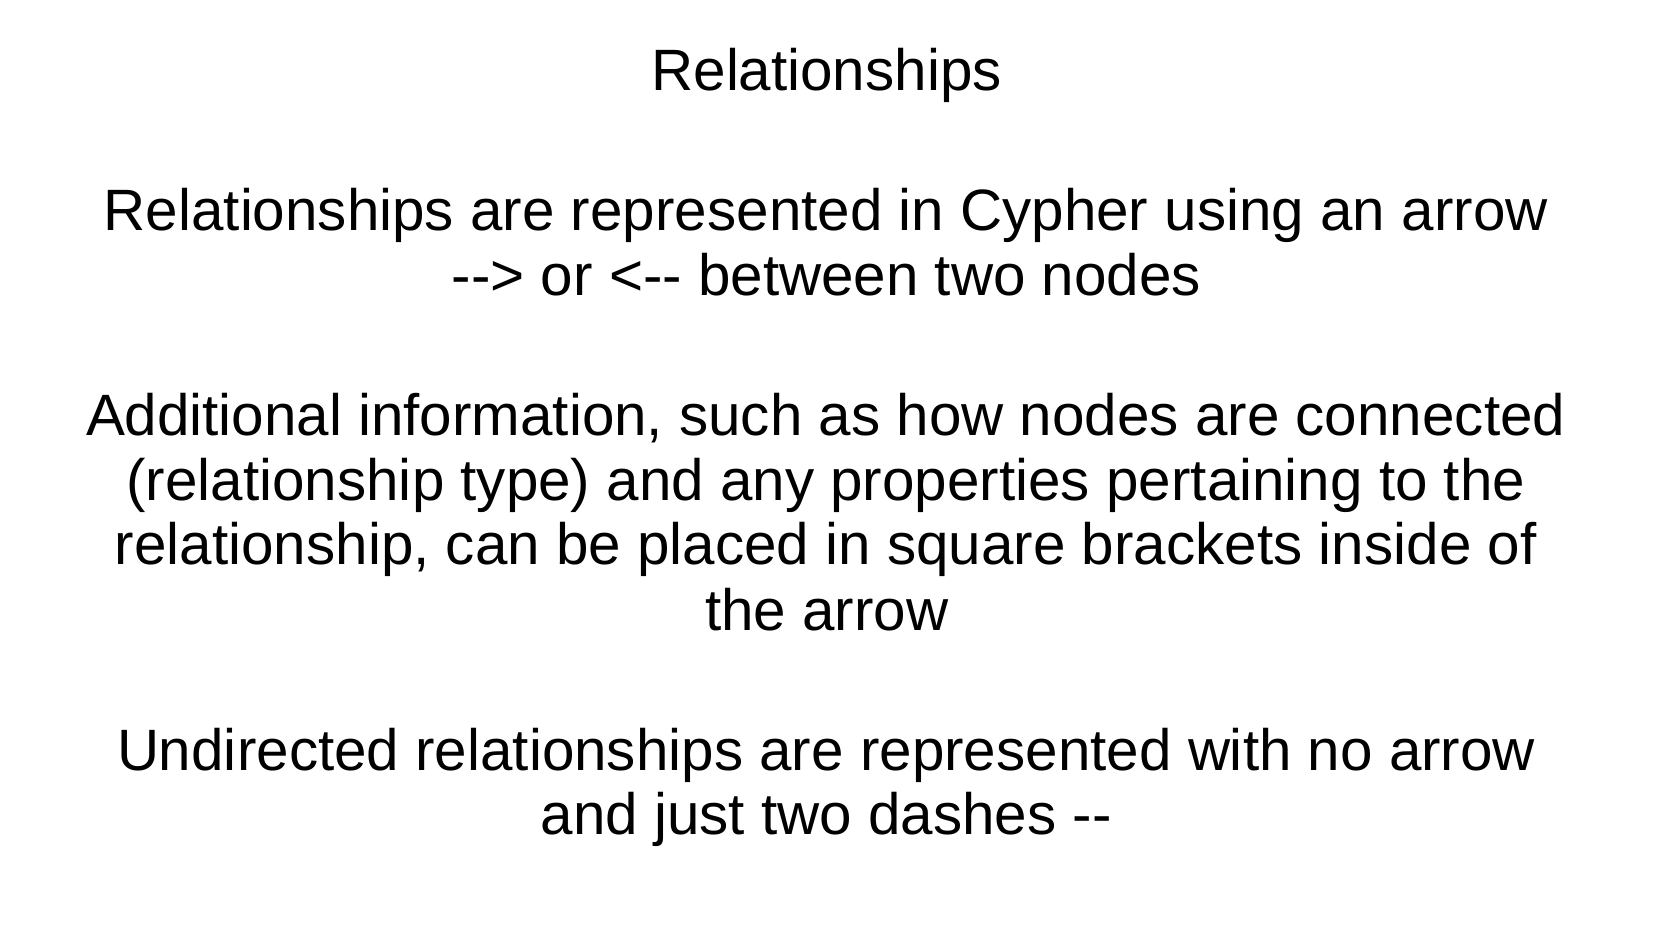

# Relationships
Relationships are represented in Cypher using an arrow --> or <-- between two nodes
Additional information, such as how nodes are connected (relationship type) and any properties pertaining to the relationship, can be placed in square brackets inside of the arrow
Undirected relationships are represented with no arrow and just two dashes --